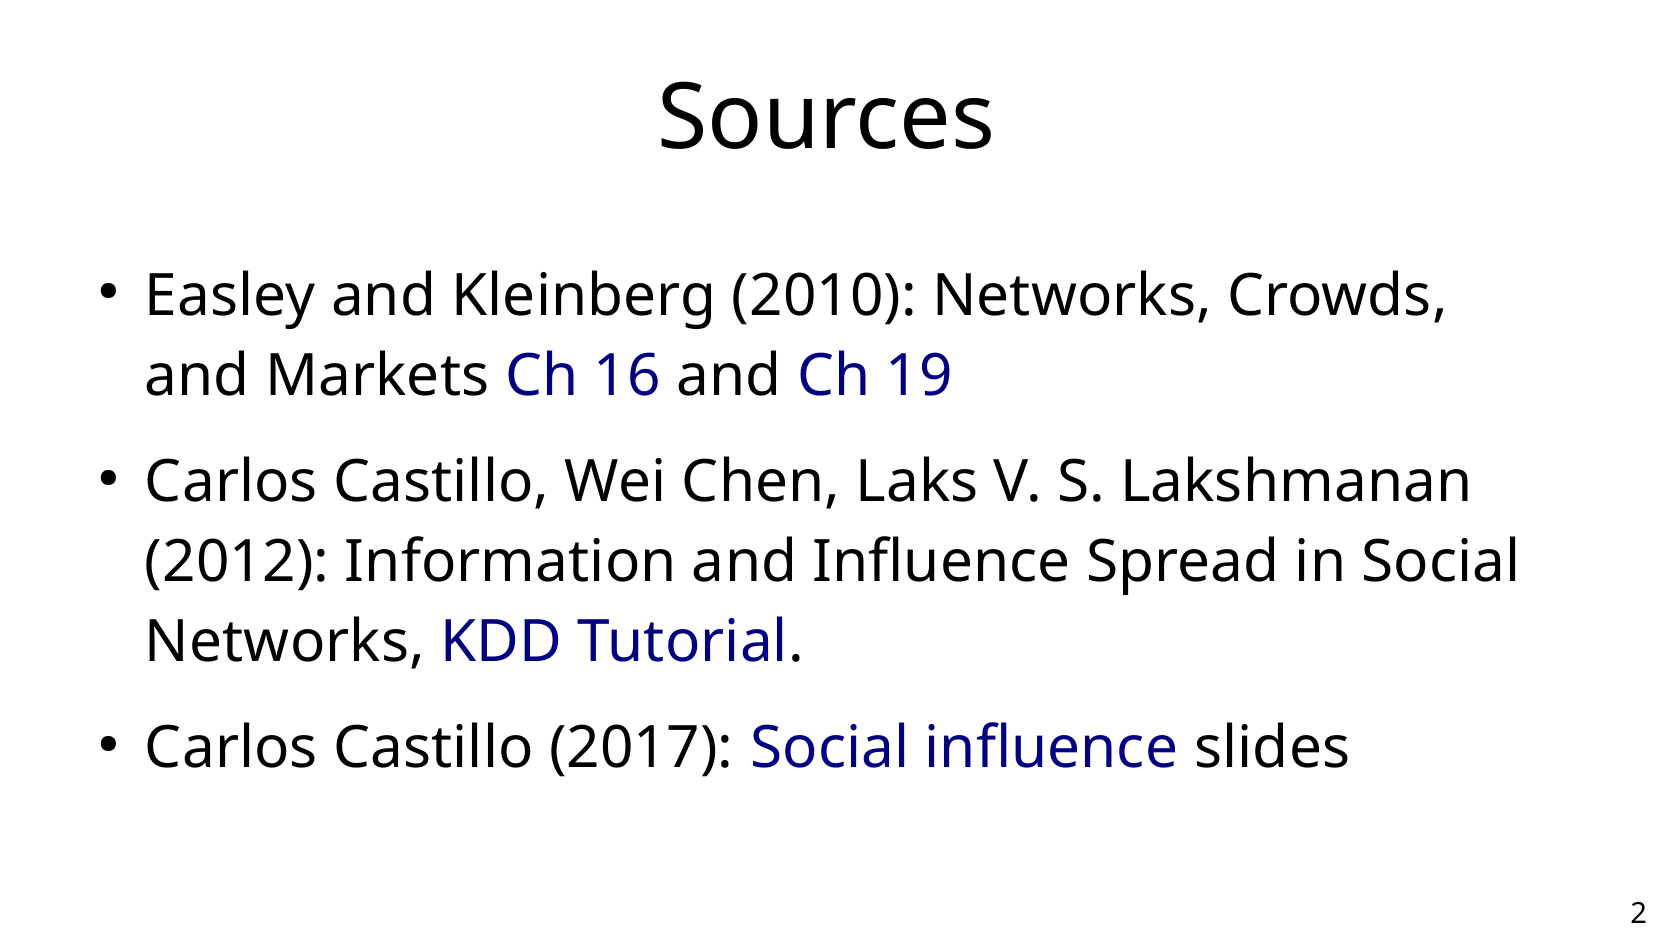

# Sources
Easley and Kleinberg (2010): Networks, Crowds, and Markets Ch 16 and Ch 19
Carlos Castillo, Wei Chen, Laks V. S. Lakshmanan (2012): Information and Influence Spread in Social Networks, KDD Tutorial.
Carlos Castillo (2017): Social influence slides
2